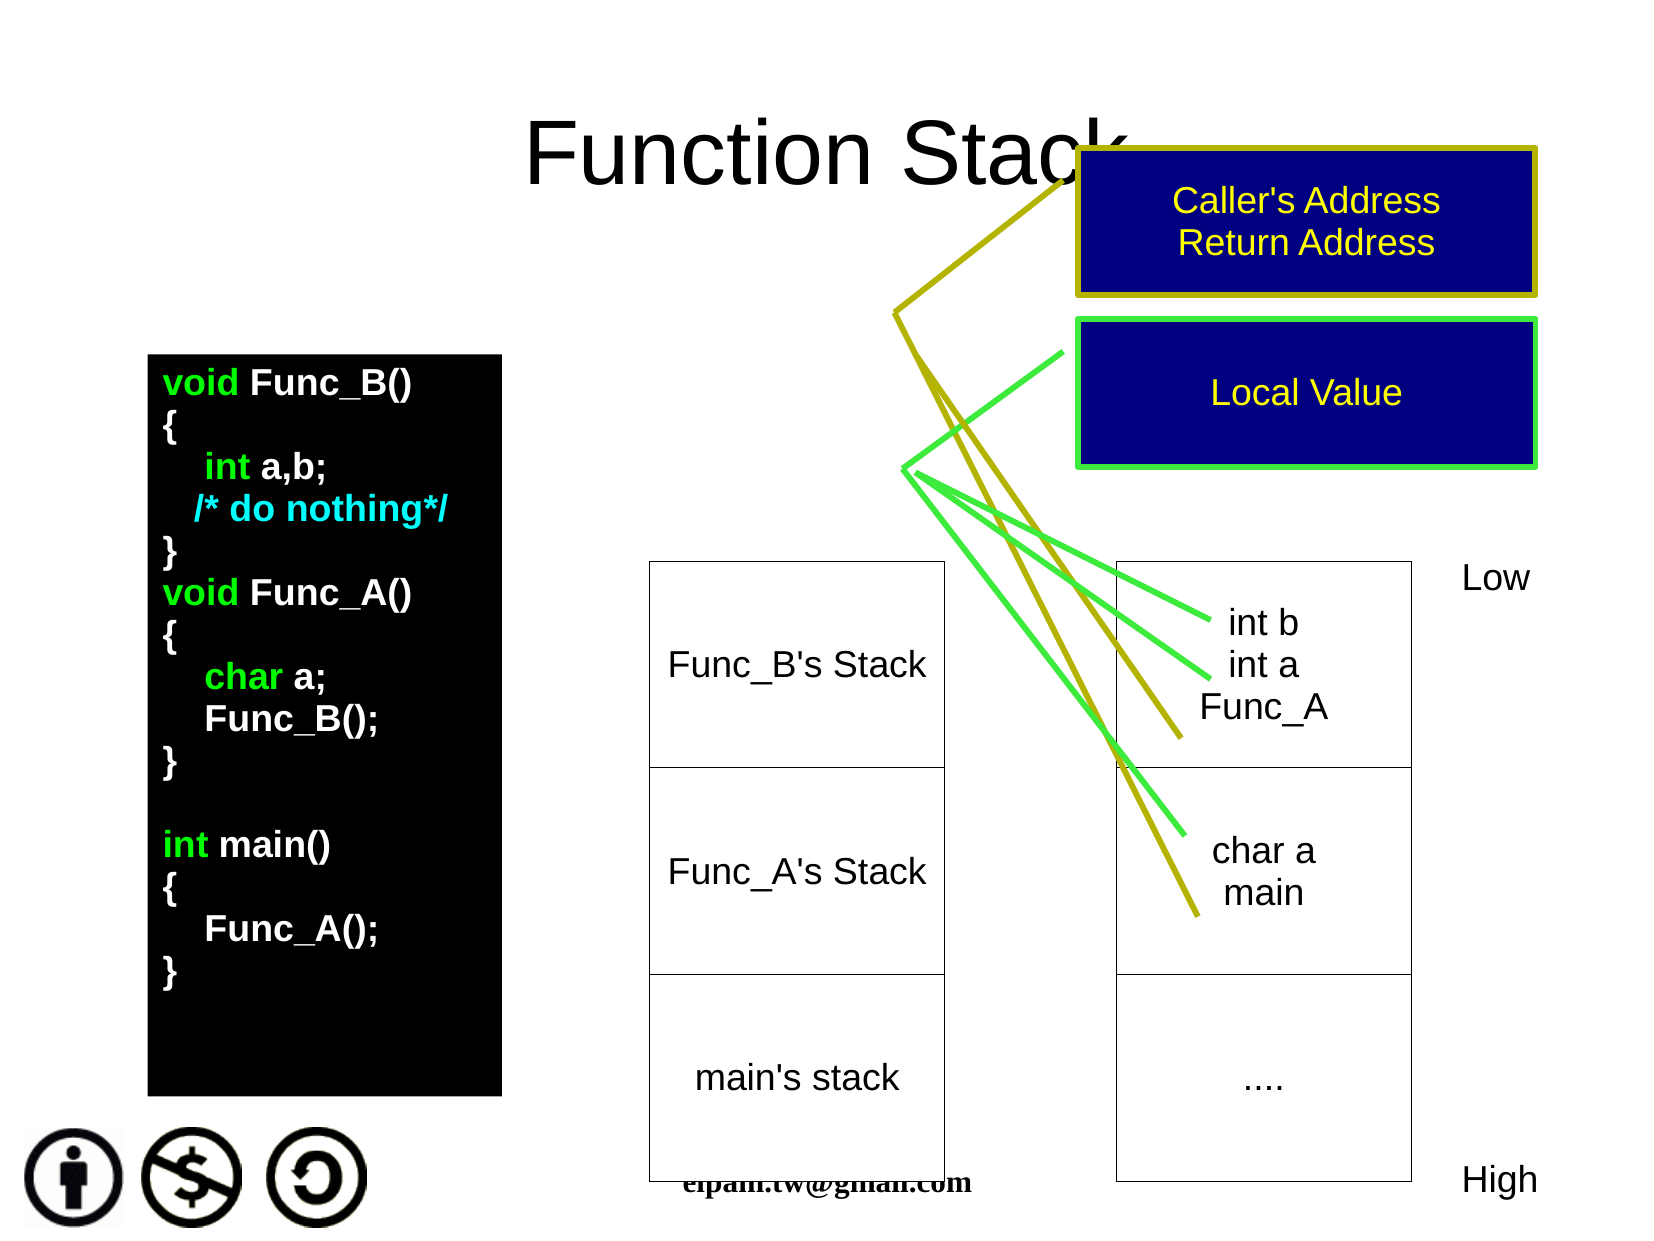

# Function Stack
Caller's Address
Return Address
Local Value
void Func_B()
{
 int a,b;
 /* do nothing*/
}
void Func_A()
{
 char a;
 Func_B();
}
int main()
{
 Func_A();
}
Low
Func_B's Stack
int b
int a
Func_A
Func_A's Stack
char a
main
main's stack
....
High